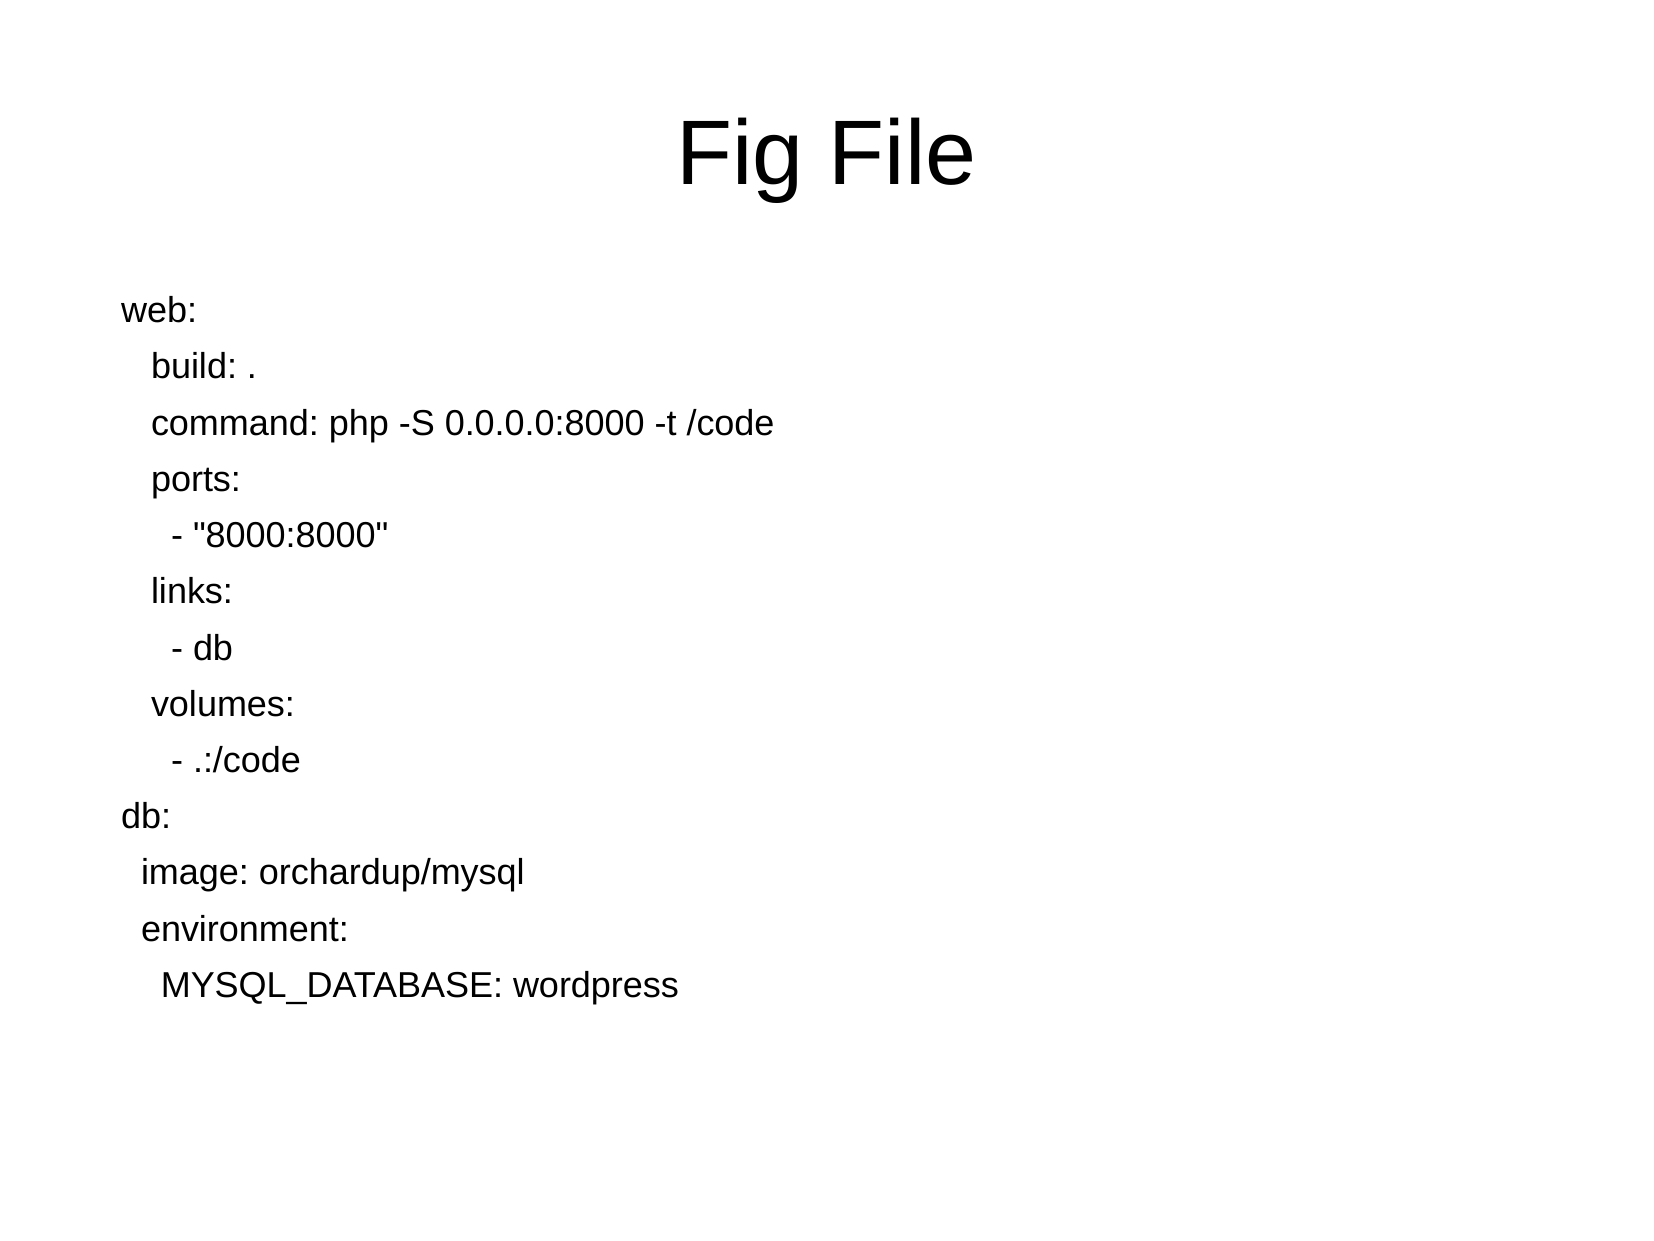

# Fig File
web:
 build: .
 command: php -S 0.0.0.0:8000 -t /code
 ports:
 - "8000:8000"
 links:
 - db
 volumes:
 - .:/code
db:
 image: orchardup/mysql
 environment:
 MYSQL_DATABASE: wordpress